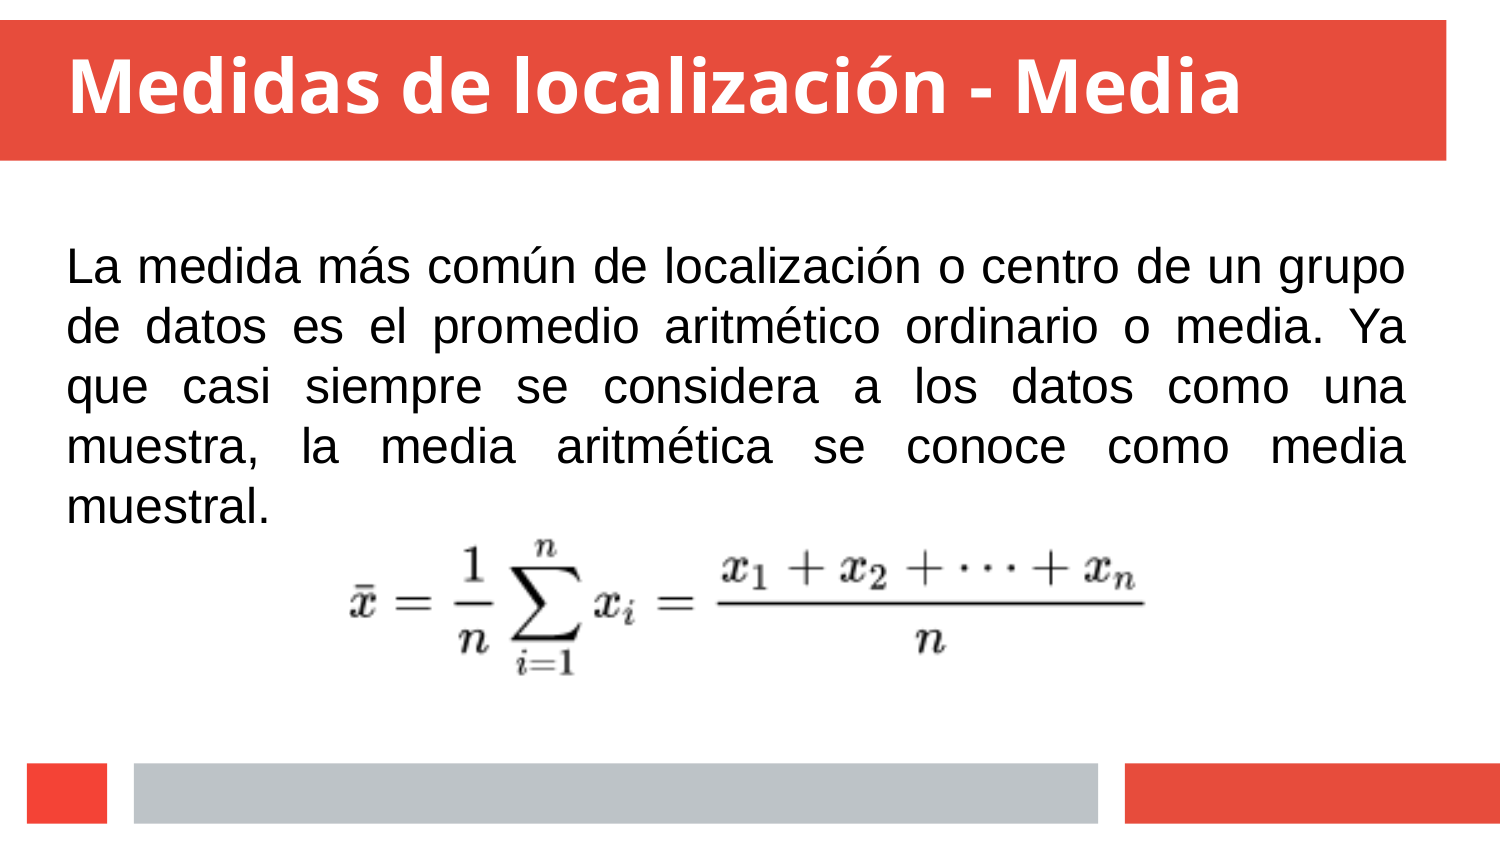

# Medidas de localización - Media
La medida más común de localización o centro de un grupo de datos es el promedio aritmético ordinario o media. Ya que casi siempre se considera a los datos como una muestra, la media aritmética se conoce como media muestral.